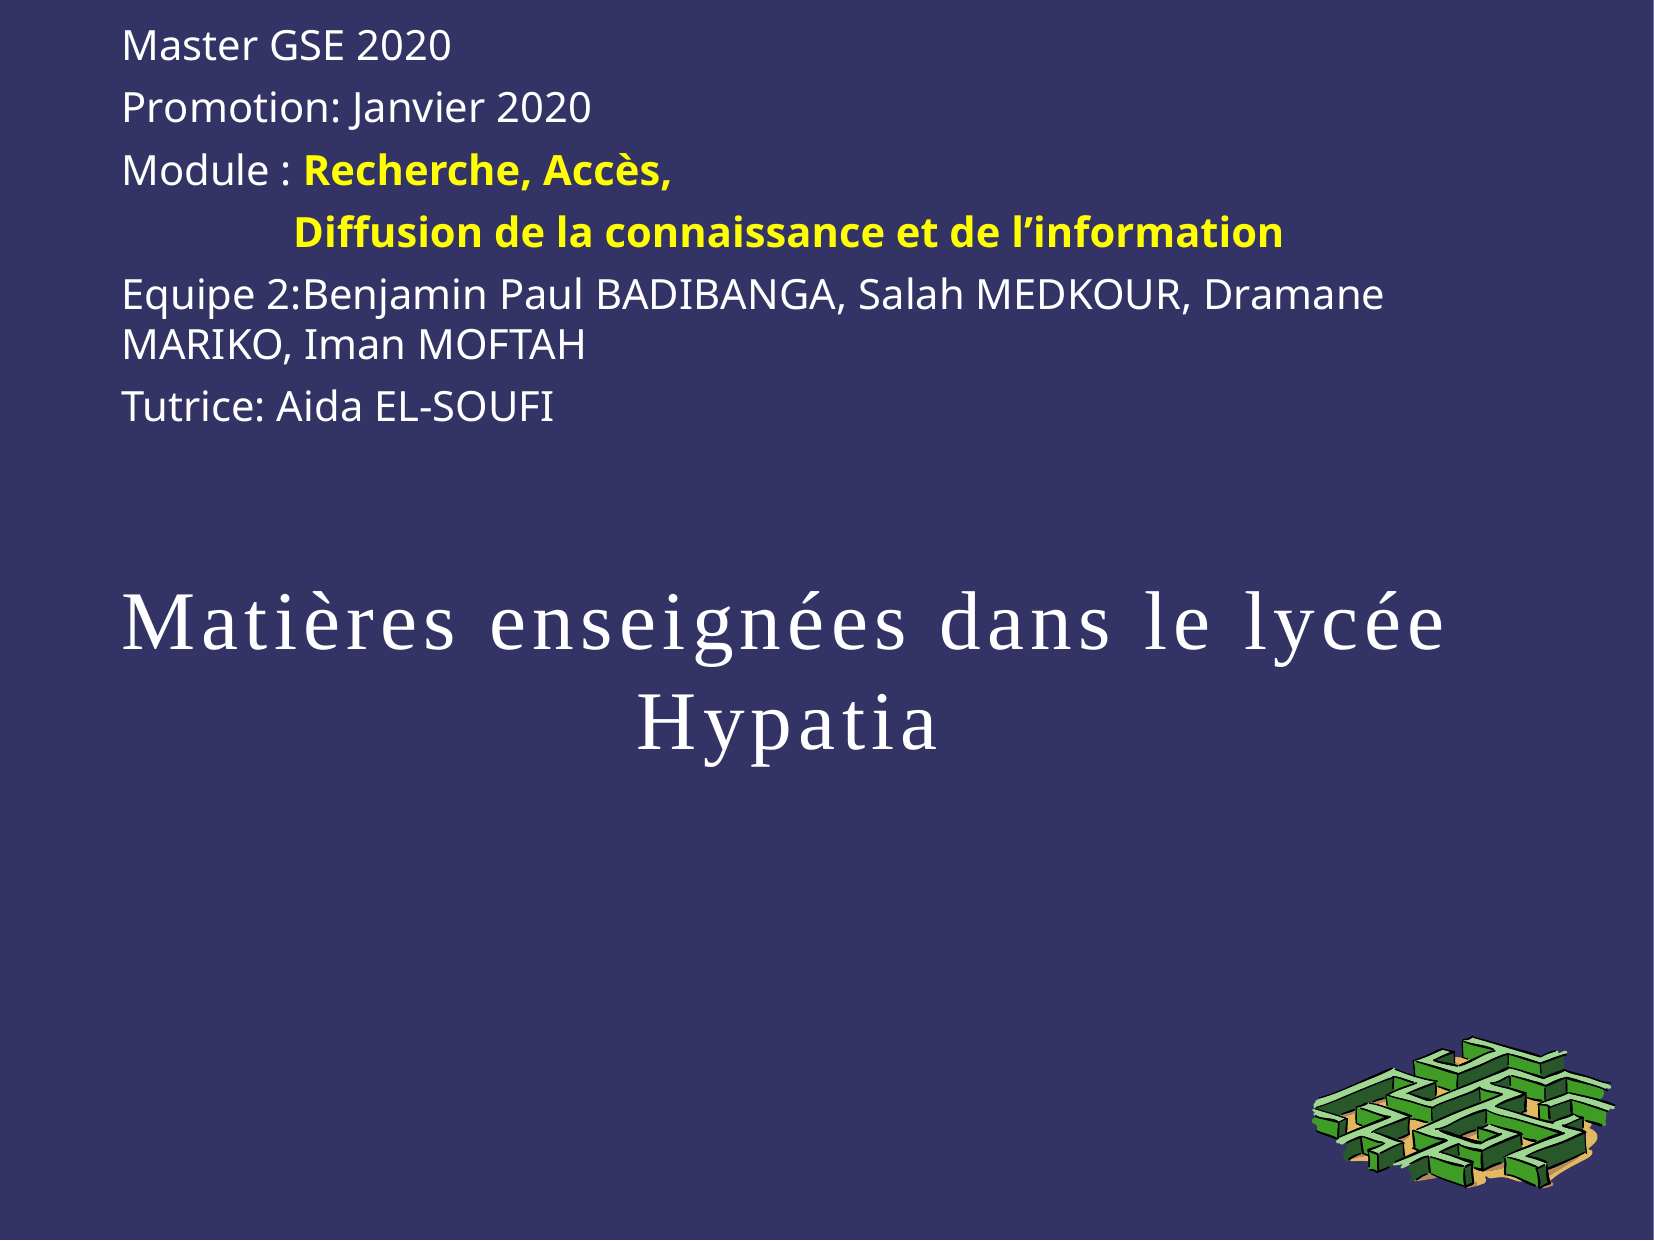

# Master GSE 2020
Promotion: Janvier 2020
Module : Recherche, Accès,
		 Diffusion de la connaissance et de l’information
Equipe 2:Benjamin Paul BADIBANGA, Salah MEDKOUR, Dramane MARIKO, Iman MOFTAH
Tutrice: Aida EL-SOUFI
Matières enseignées dans le lycée Hypatia